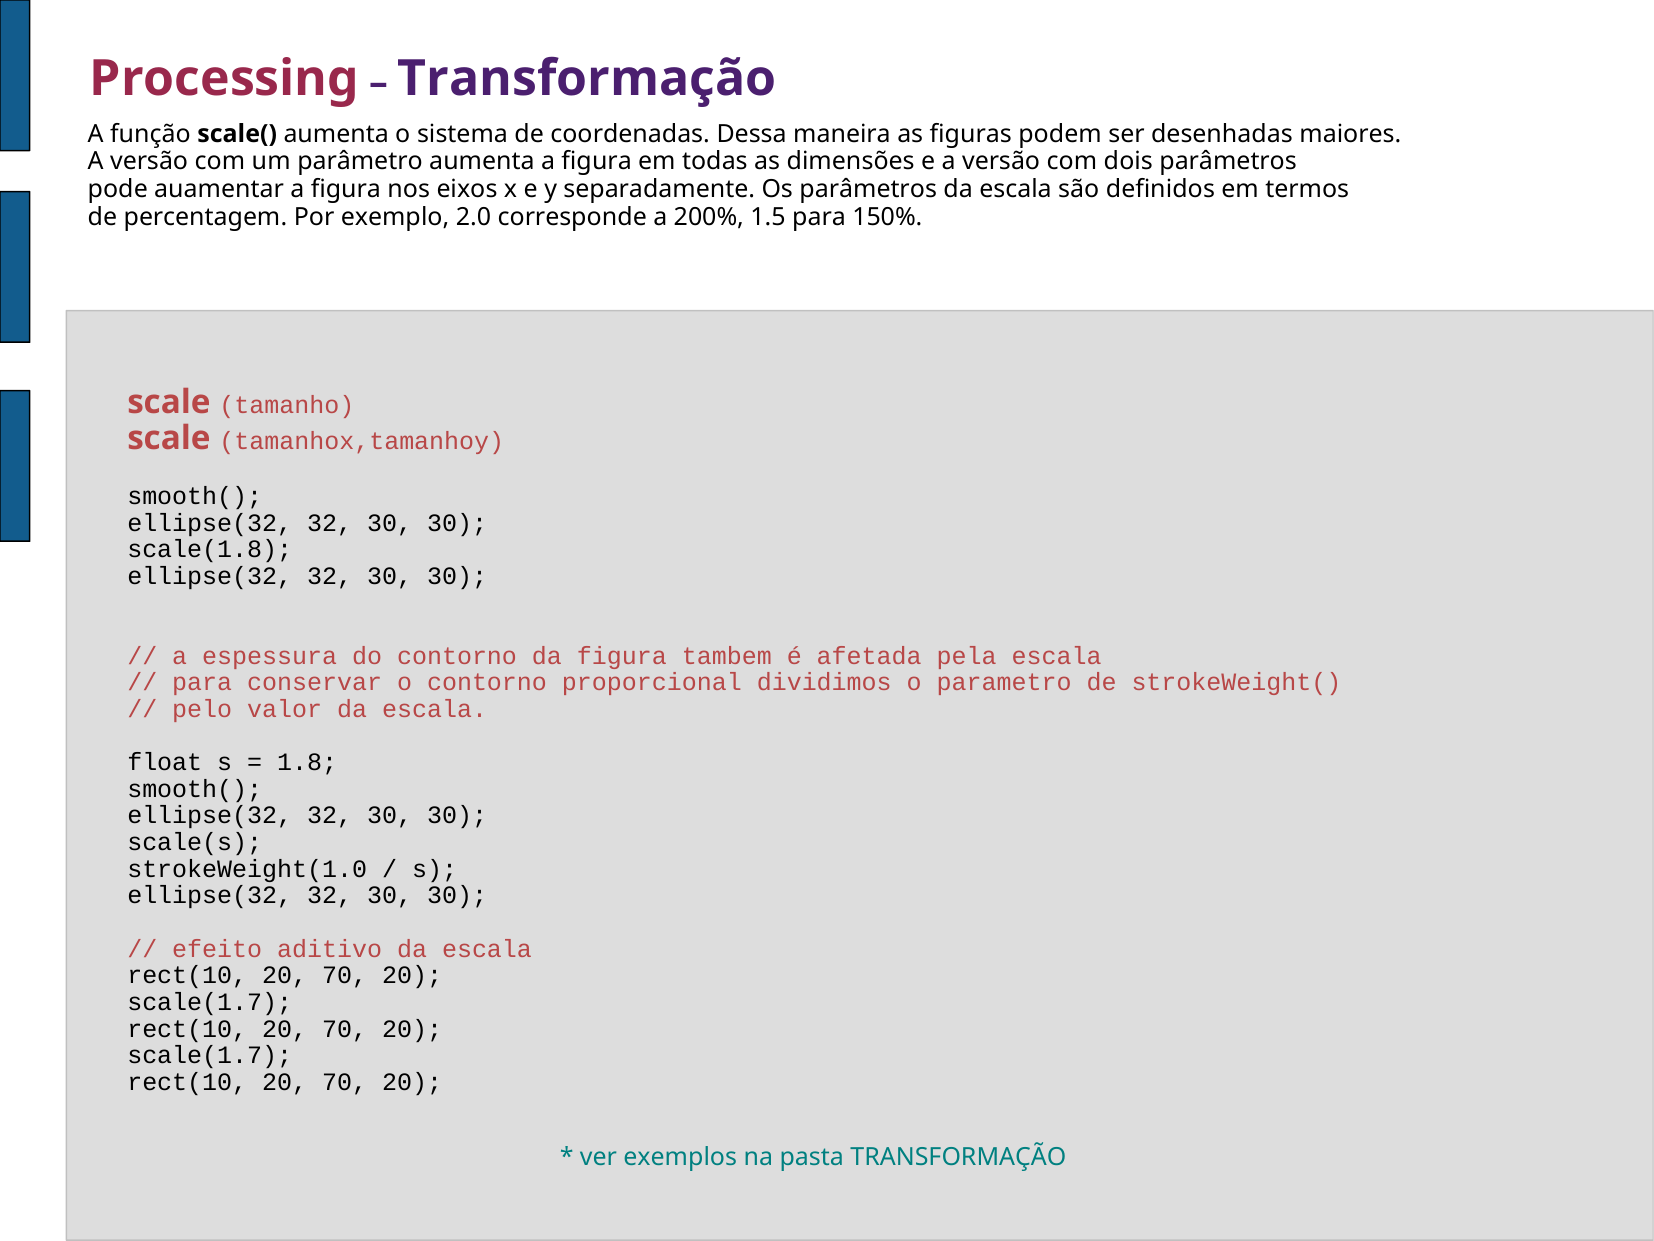

Processing – Transformação
A função scale() aumenta o sistema de coordenadas. Dessa maneira as figuras podem ser desenhadas maiores.
A versão com um parâmetro aumenta a figura em todas as dimensões e a versão com dois parâmetros
pode auamentar a figura nos eixos x e y separadamente. Os parâmetros da escala são definidos em termos
de percentagem. Por exemplo, 2.0 corresponde a 200%, 1.5 para 150%.
scale (tamanho)
scale (tamanhox,tamanhoy)
smooth();
ellipse(32, 32, 30, 30);
scale(1.8);
ellipse(32, 32, 30, 30);
// a espessura do contorno da figura tambem é afetada pela escala
// para conservar o contorno proporcional dividimos o parametro de strokeWeight()
// pelo valor da escala.
float s = 1.8;
smooth();
ellipse(32, 32, 30, 30);
scale(s);
strokeWeight(1.0 / s);
ellipse(32, 32, 30, 30);
// efeito aditivo da escala
rect(10, 20, 70, 20);
scale(1.7);
rect(10, 20, 70, 20);
scale(1.7);
rect(10, 20, 70, 20);
* ver exemplos na pasta TRANSFORMAÇÃO